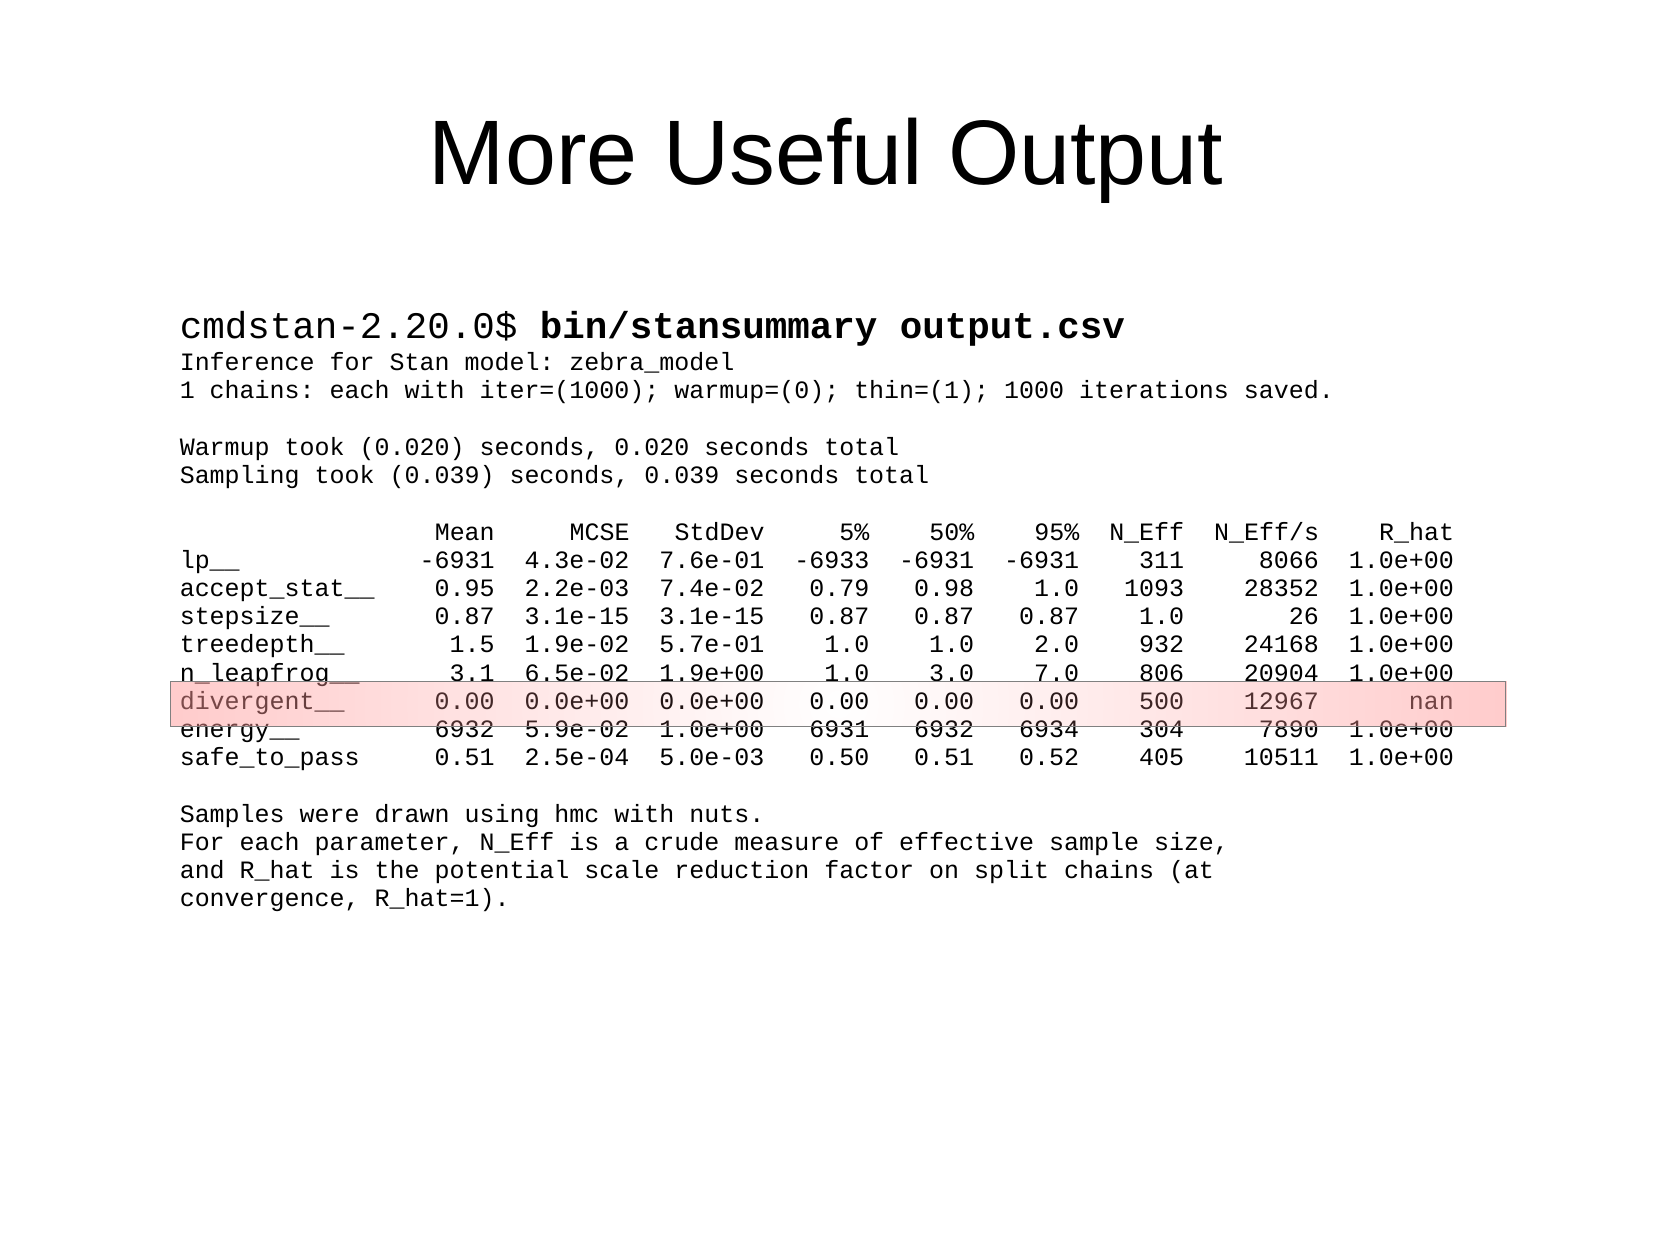

# More Useful Output
cmdstan-2.20.0$ bin/stansummary output.csv
Inference for Stan model: zebra_model
1 chains: each with iter=(1000); warmup=(0); thin=(1); 1000 iterations saved.
Warmup took (0.020) seconds, 0.020 seconds total
Sampling took (0.039) seconds, 0.039 seconds total
 Mean MCSE StdDev 5% 50% 95% N_Eff N_Eff/s R_hat
lp__ -6931 4.3e-02 7.6e-01 -6933 -6931 -6931 311 8066 1.0e+00
accept_stat__ 0.95 2.2e-03 7.4e-02 0.79 0.98 1.0 1093 28352 1.0e+00
stepsize__ 0.87 3.1e-15 3.1e-15 0.87 0.87 0.87 1.0 26 1.0e+00
treedepth__ 1.5 1.9e-02 5.7e-01 1.0 1.0 2.0 932 24168 1.0e+00
n_leapfrog__ 3.1 6.5e-02 1.9e+00 1.0 3.0 7.0 806 20904 1.0e+00
divergent__ 0.00 0.0e+00 0.0e+00 0.00 0.00 0.00 500 12967 nan
energy__ 6932 5.9e-02 1.0e+00 6931 6932 6934 304 7890 1.0e+00
safe_to_pass 0.51 2.5e-04 5.0e-03 0.50 0.51 0.52 405 10511 1.0e+00
Samples were drawn using hmc with nuts.
For each parameter, N_Eff is a crude measure of effective sample size,
and R_hat is the potential scale reduction factor on split chains (at
convergence, R_hat=1).